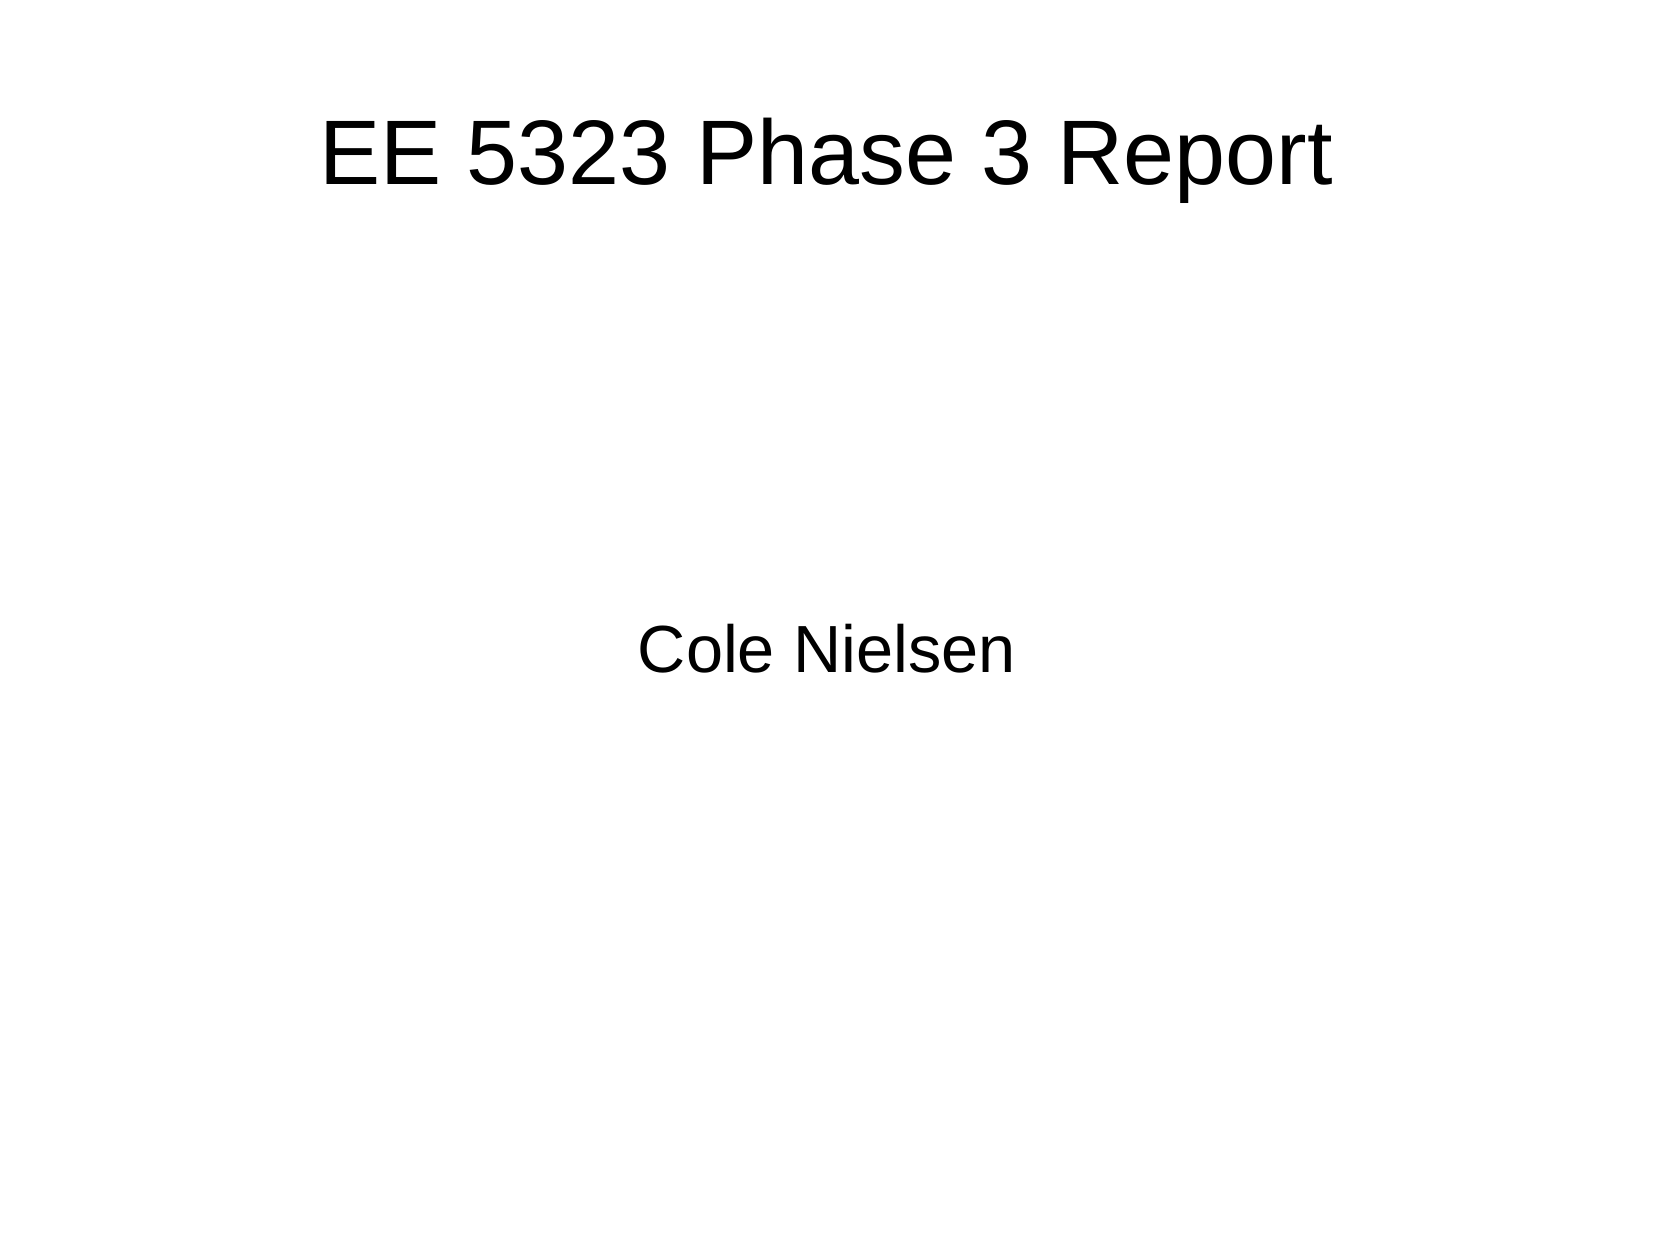

# EE 5323 Phase 3 Report
Cole Nielsen